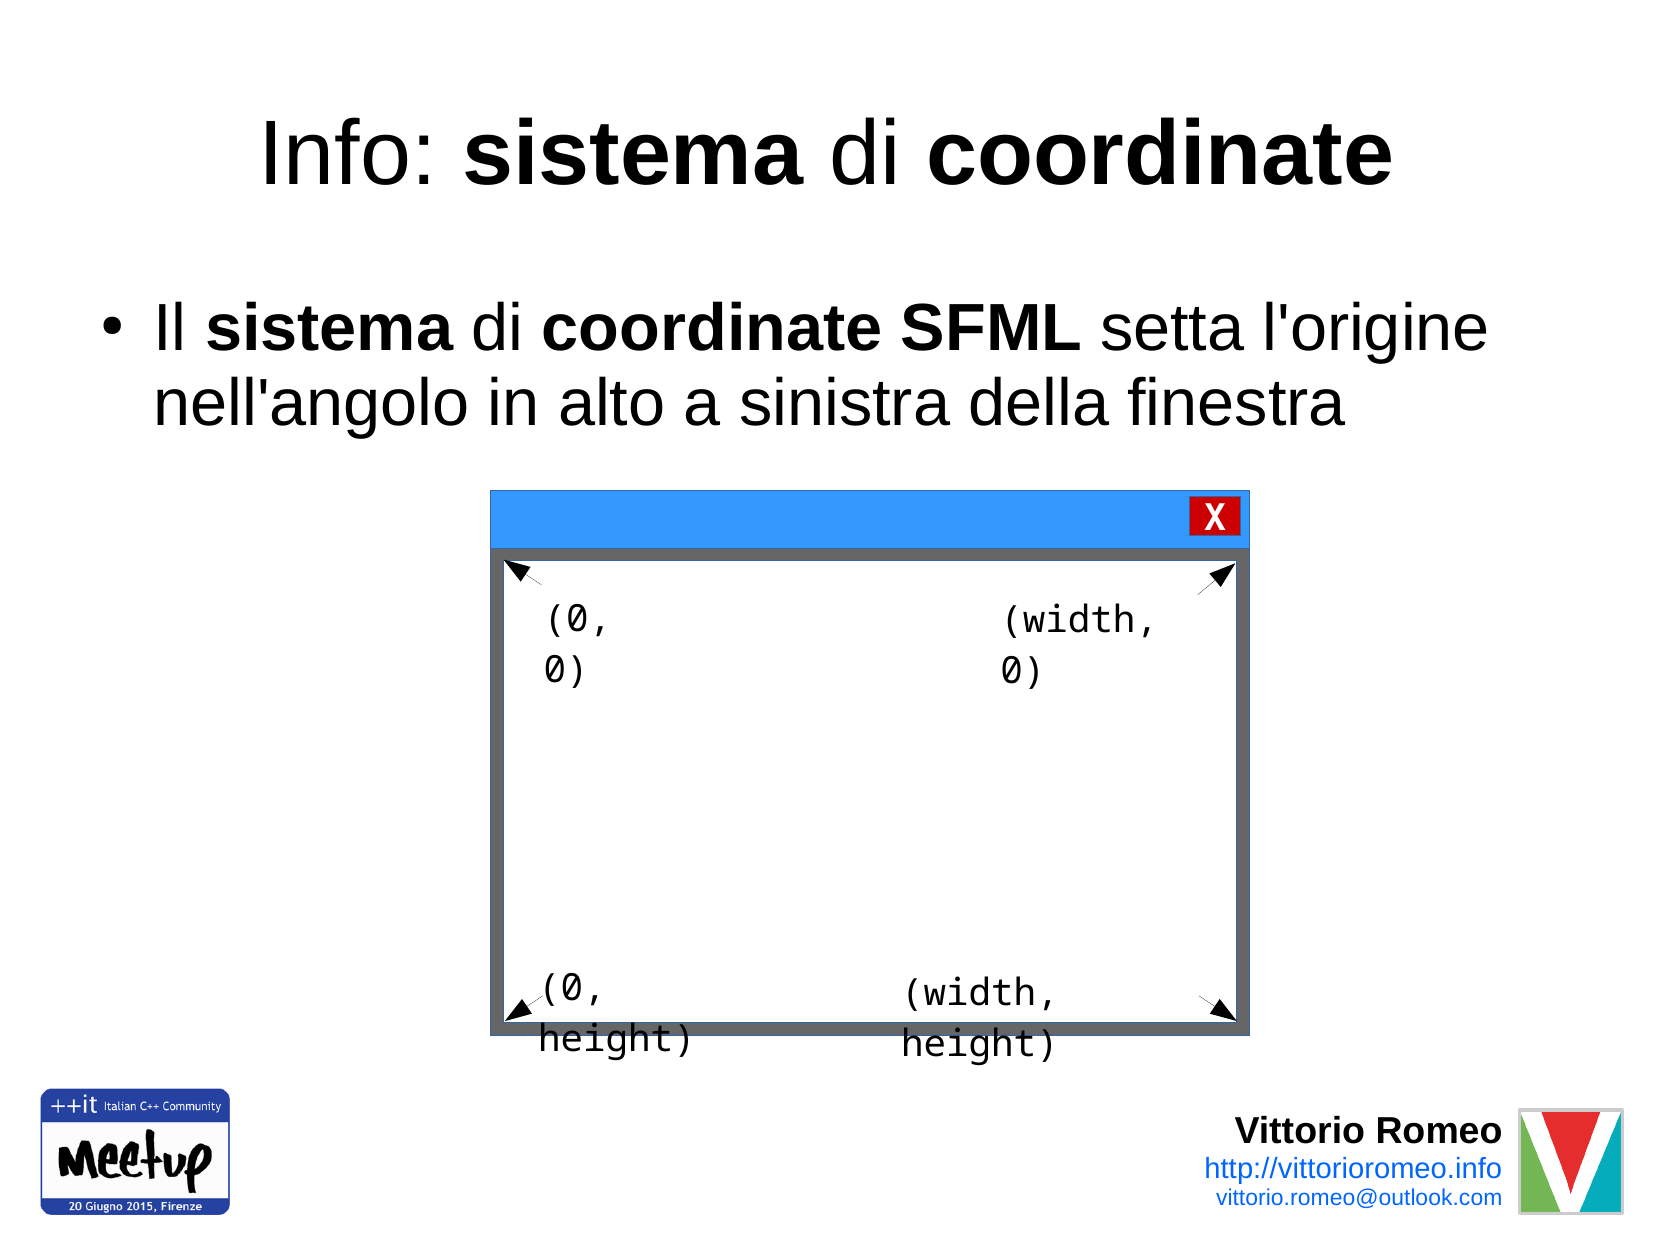

# Info: sistema di coordinate
Il sistema di coordinate SFML setta l'origine nell'angolo in alto a sinistra della finestra
X
(0, 0)
(width, 0)
(0, height)
(width, height)